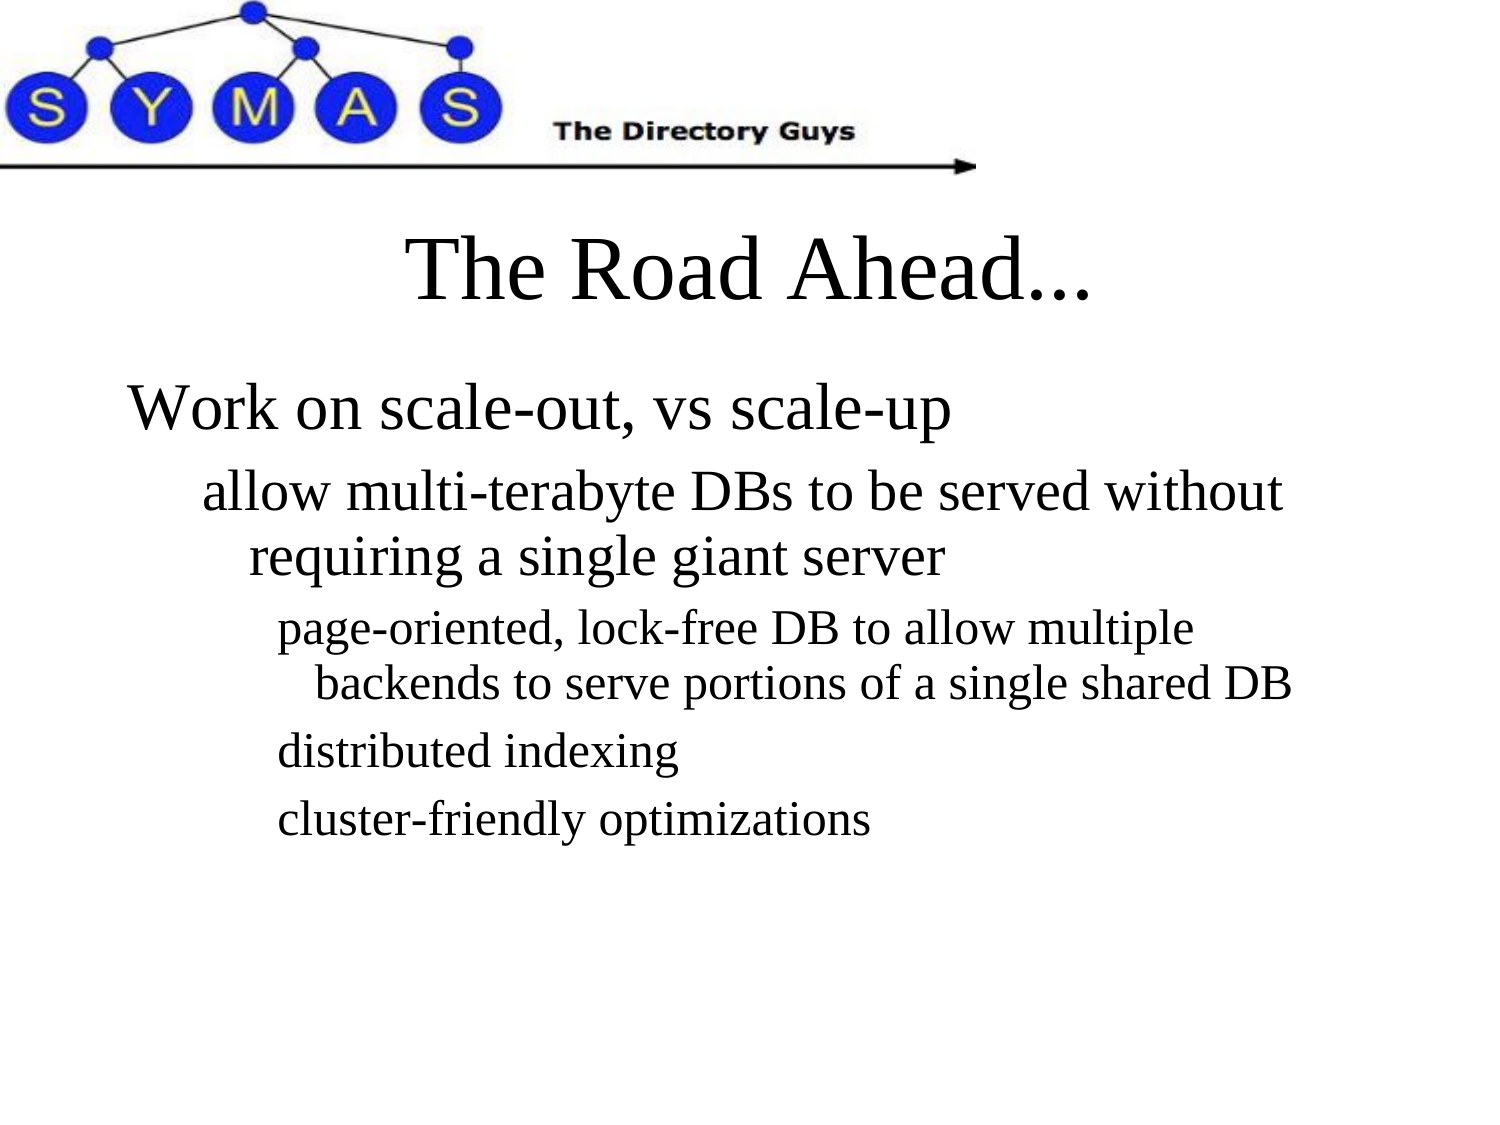

# The Road Ahead...
Work on scale-out, vs scale-up
allow multi-terabyte DBs to be served without requiring a single giant server
page-oriented, lock-free DB to allow multiple backends to serve portions of a single shared DB
distributed indexing
cluster-friendly optimizations